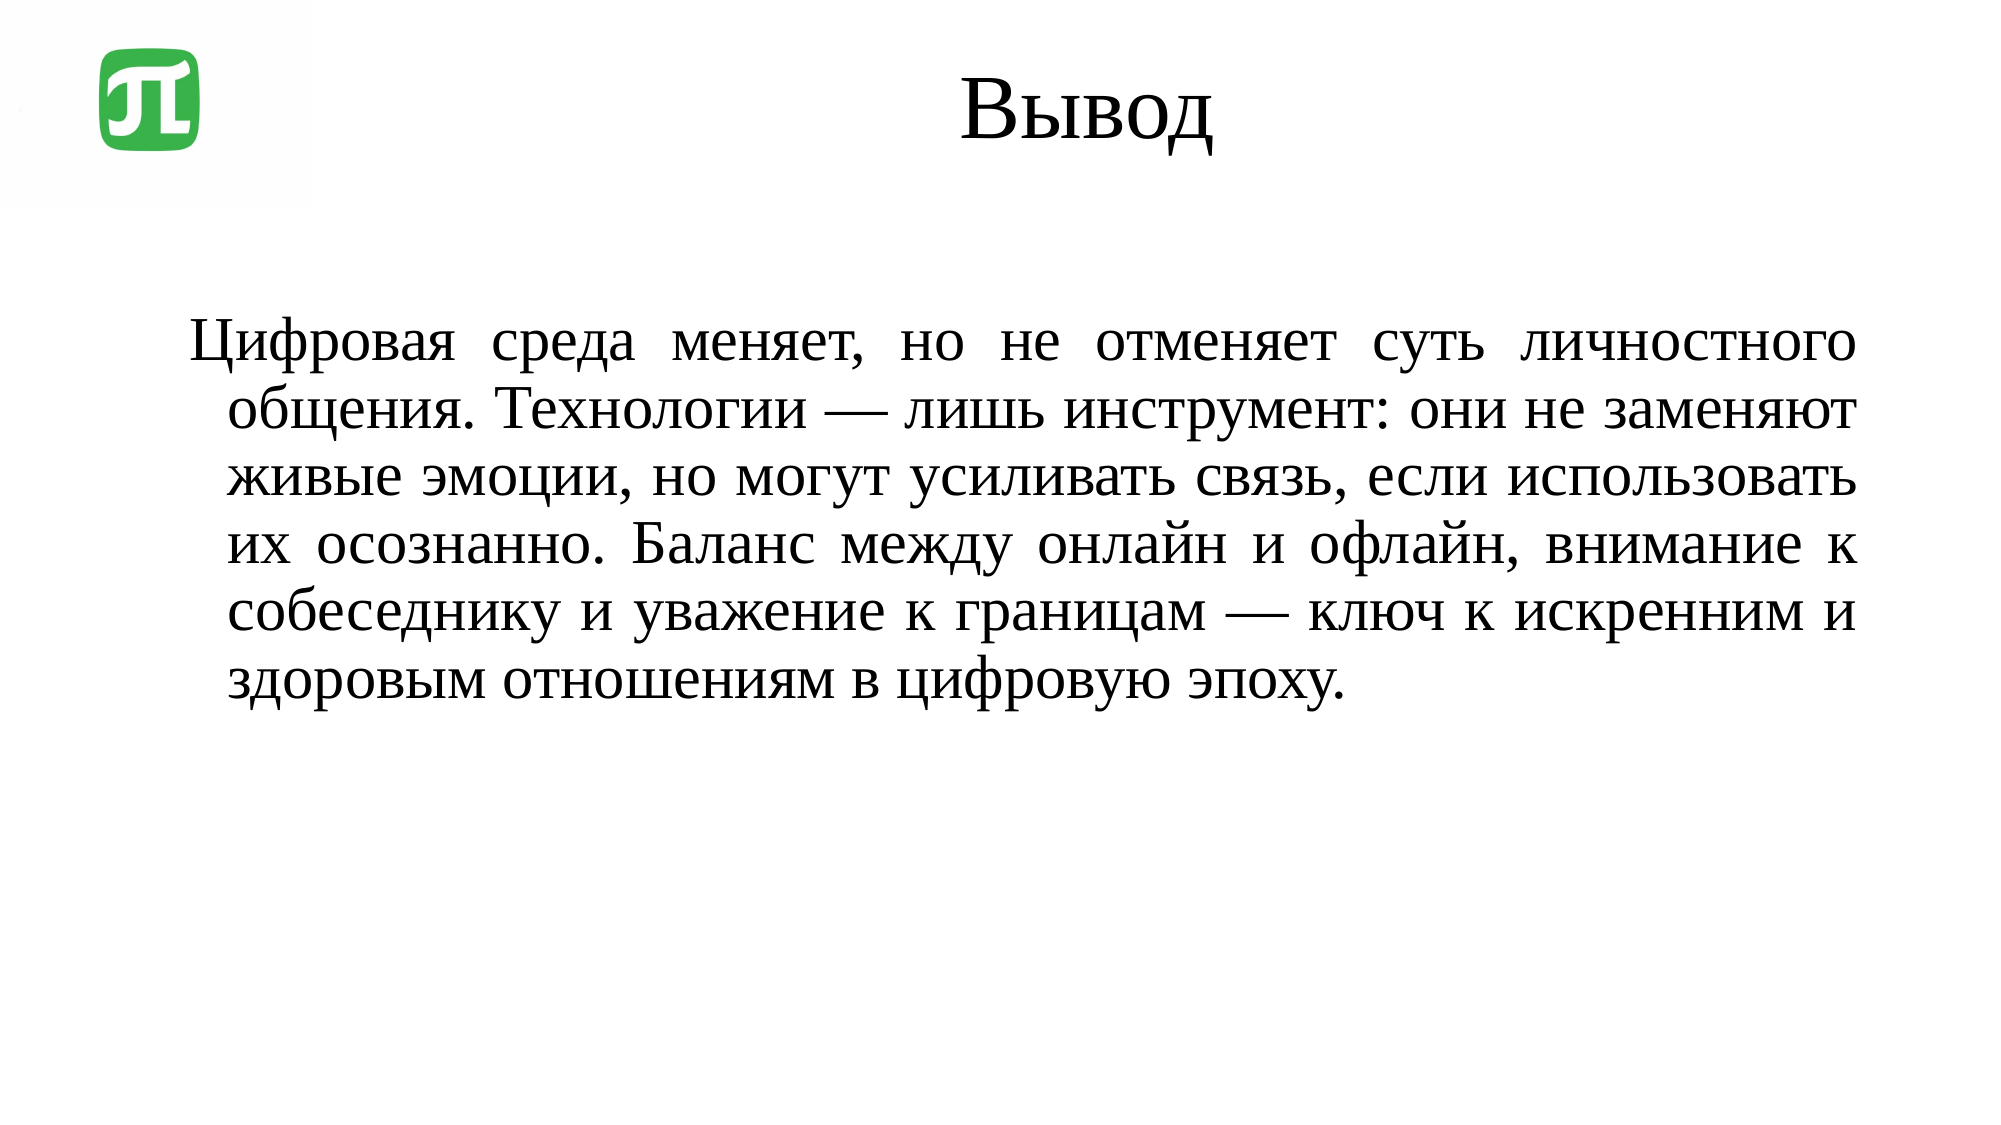

# Вывод
Цифровая среда меняет, но не отменяет суть личностного общения. Технологии — лишь инструмент: они не заменяют живые эмоции, но могут усиливать связь, если использовать их осознанно. Баланс между онлайн и офлайн, внимание к собеседнику и уважение к границам — ключ к искренним и здоровым отношениям в цифровую эпоху.